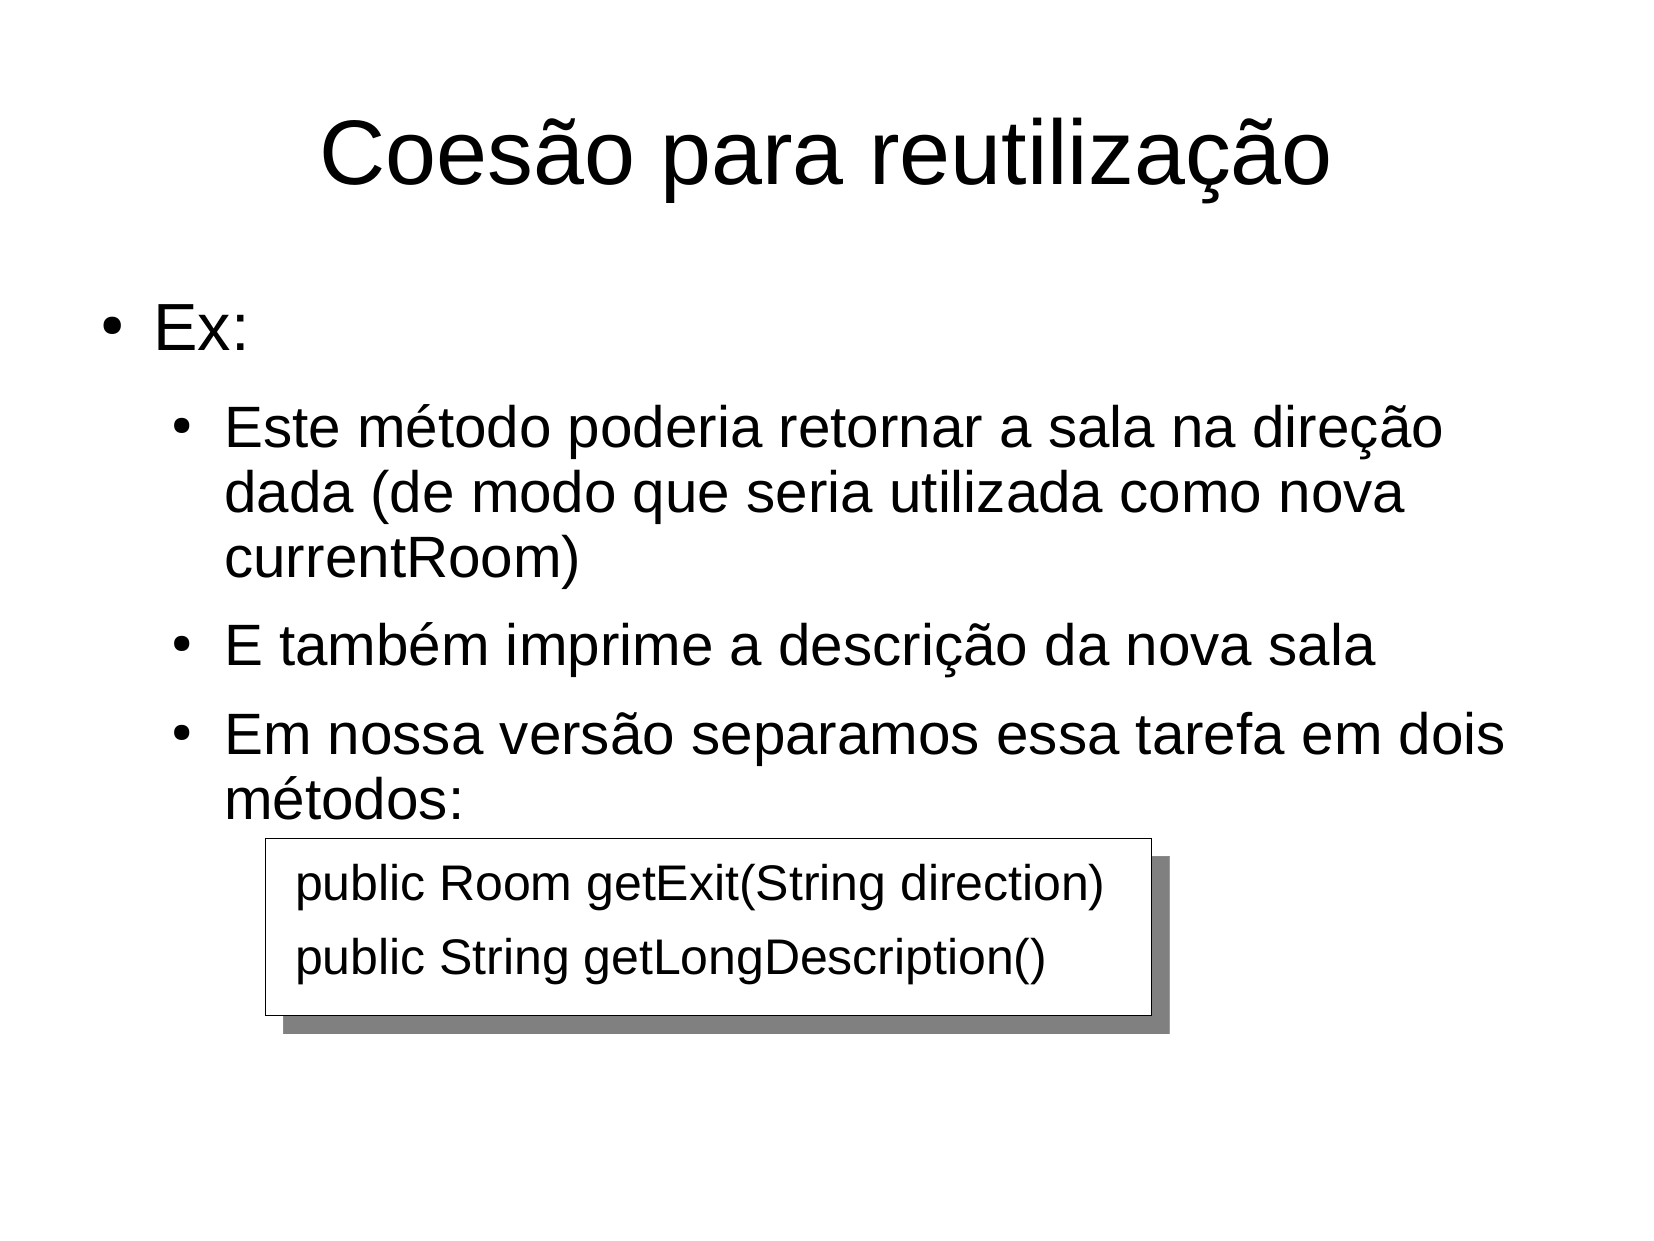

# Coesão para reutilização
Ex:
Este método poderia retornar a sala na direção dada (de modo que seria utilizada como nova currentRoom)
E também imprime a descrição da nova sala
Em nossa versão separamos essa tarefa em dois métodos:
public Room getExit(String direction)
public String getLongDescription()